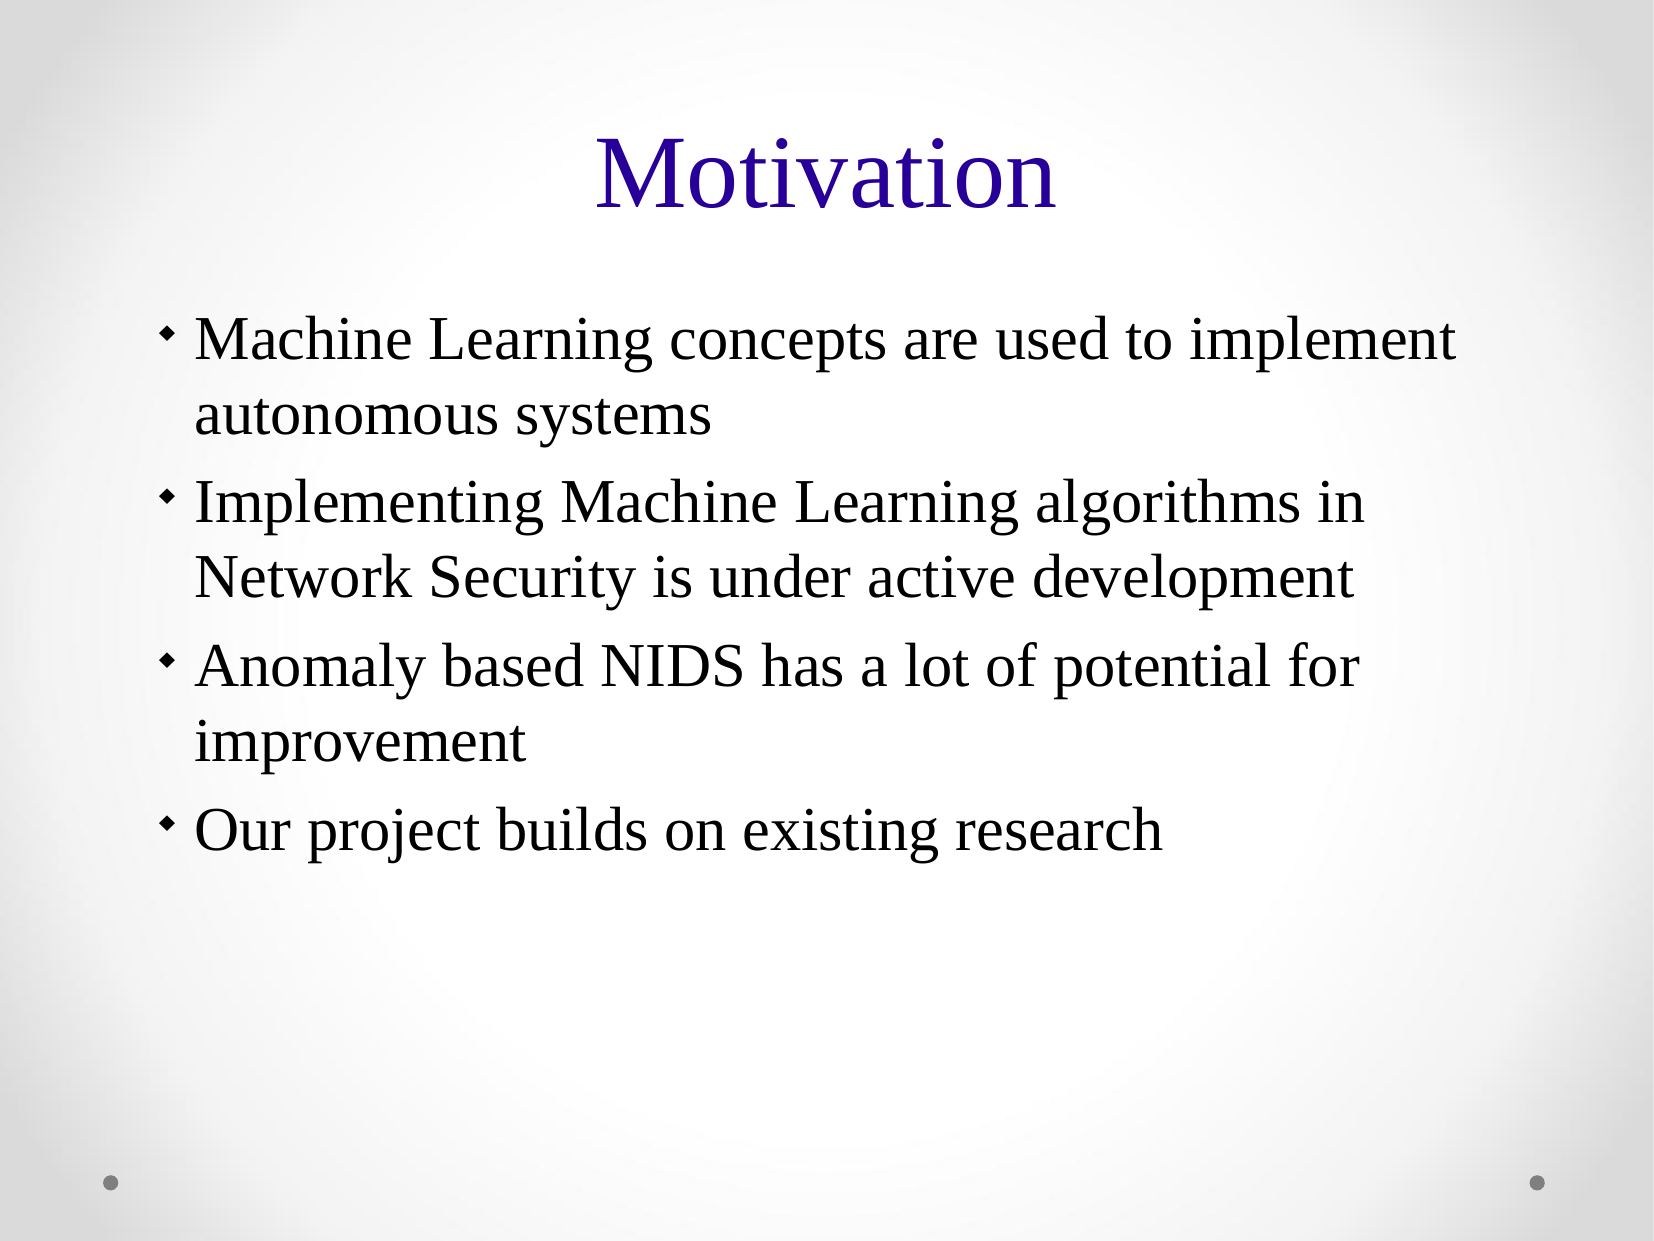

# Motivation
Machine Learning concepts are used to implement autonomous systems
Implementing Machine Learning algorithms in Network Security is under active development
Anomaly based NIDS has a lot of potential for improvement
Our project builds on existing research